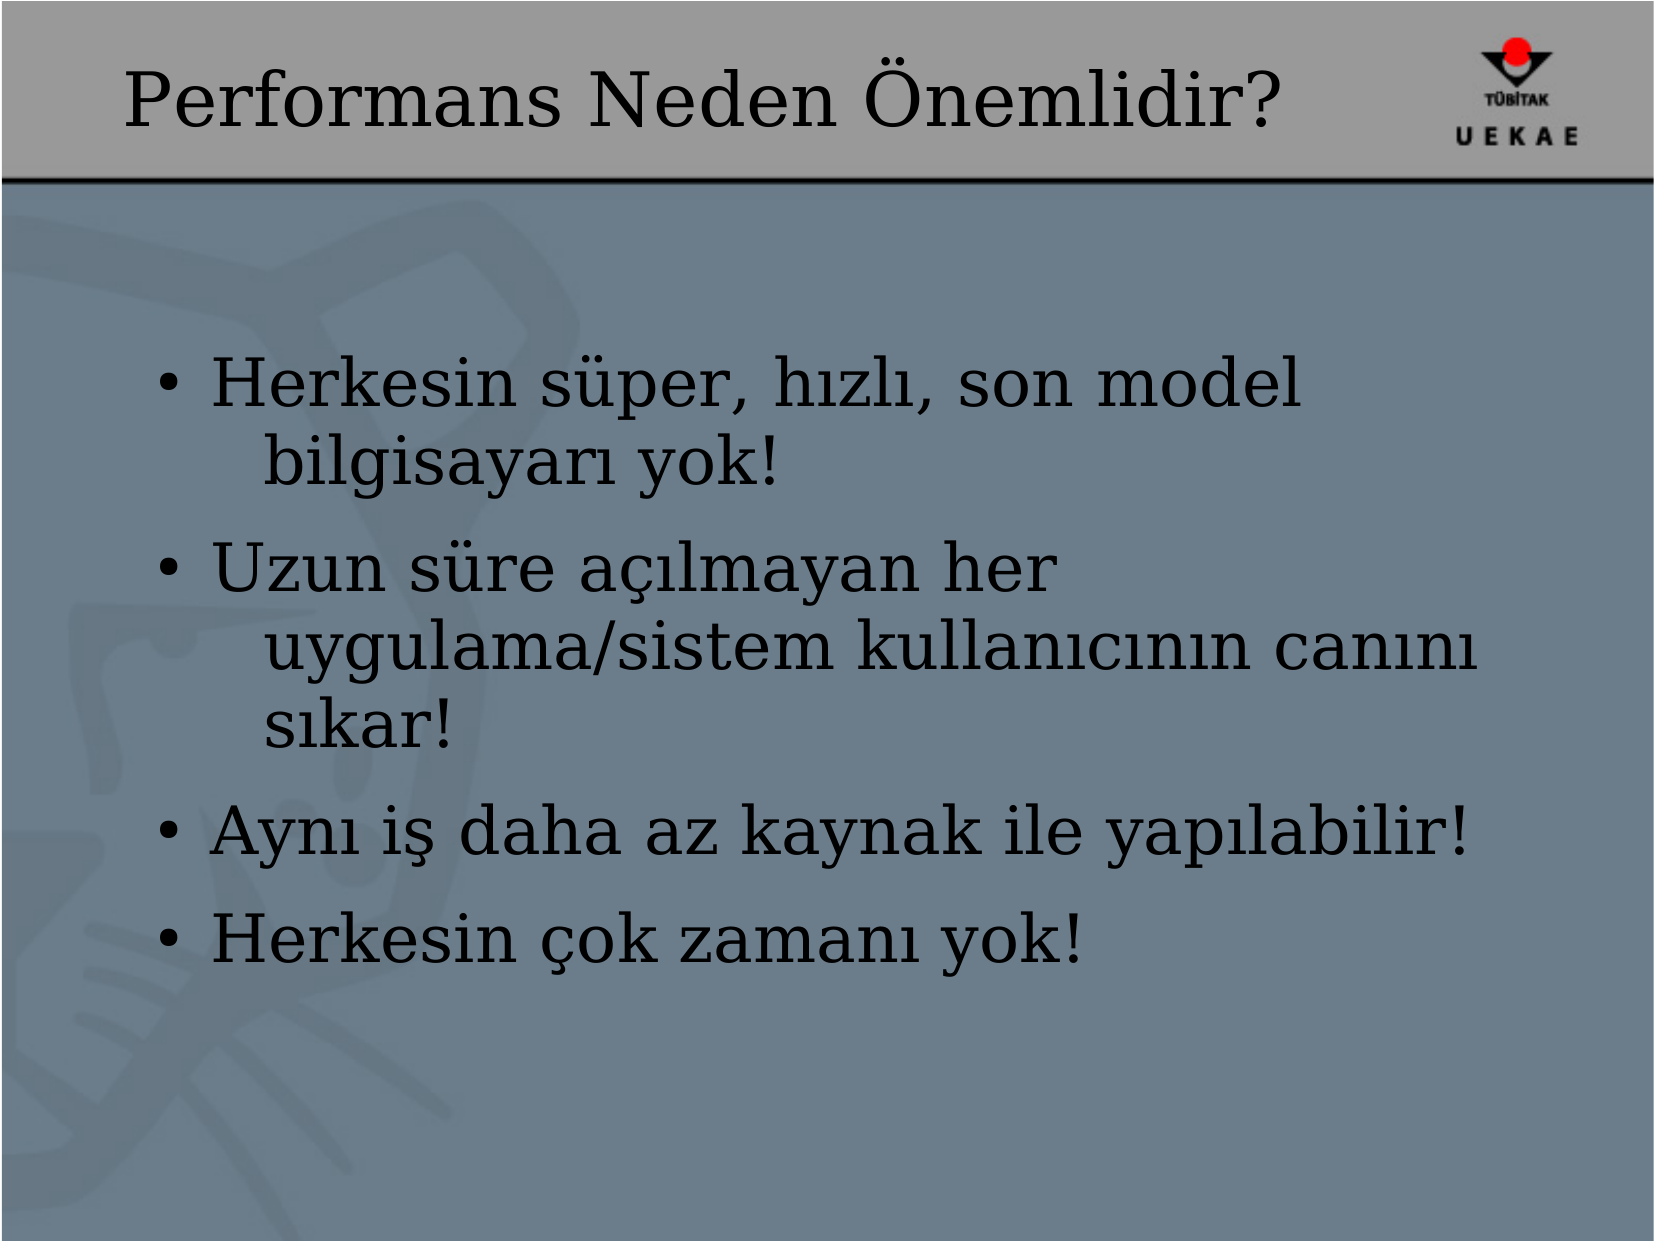

# Performans Neden Önemlidir?
Herkesin süper, hızlı, son model bilgisayarı yok!
Uzun süre açılmayan her uygulama/sistem kullanıcının canını sıkar!
Aynı iş daha az kaynak ile yapılabilir!
Herkesin çok zamanı yok!